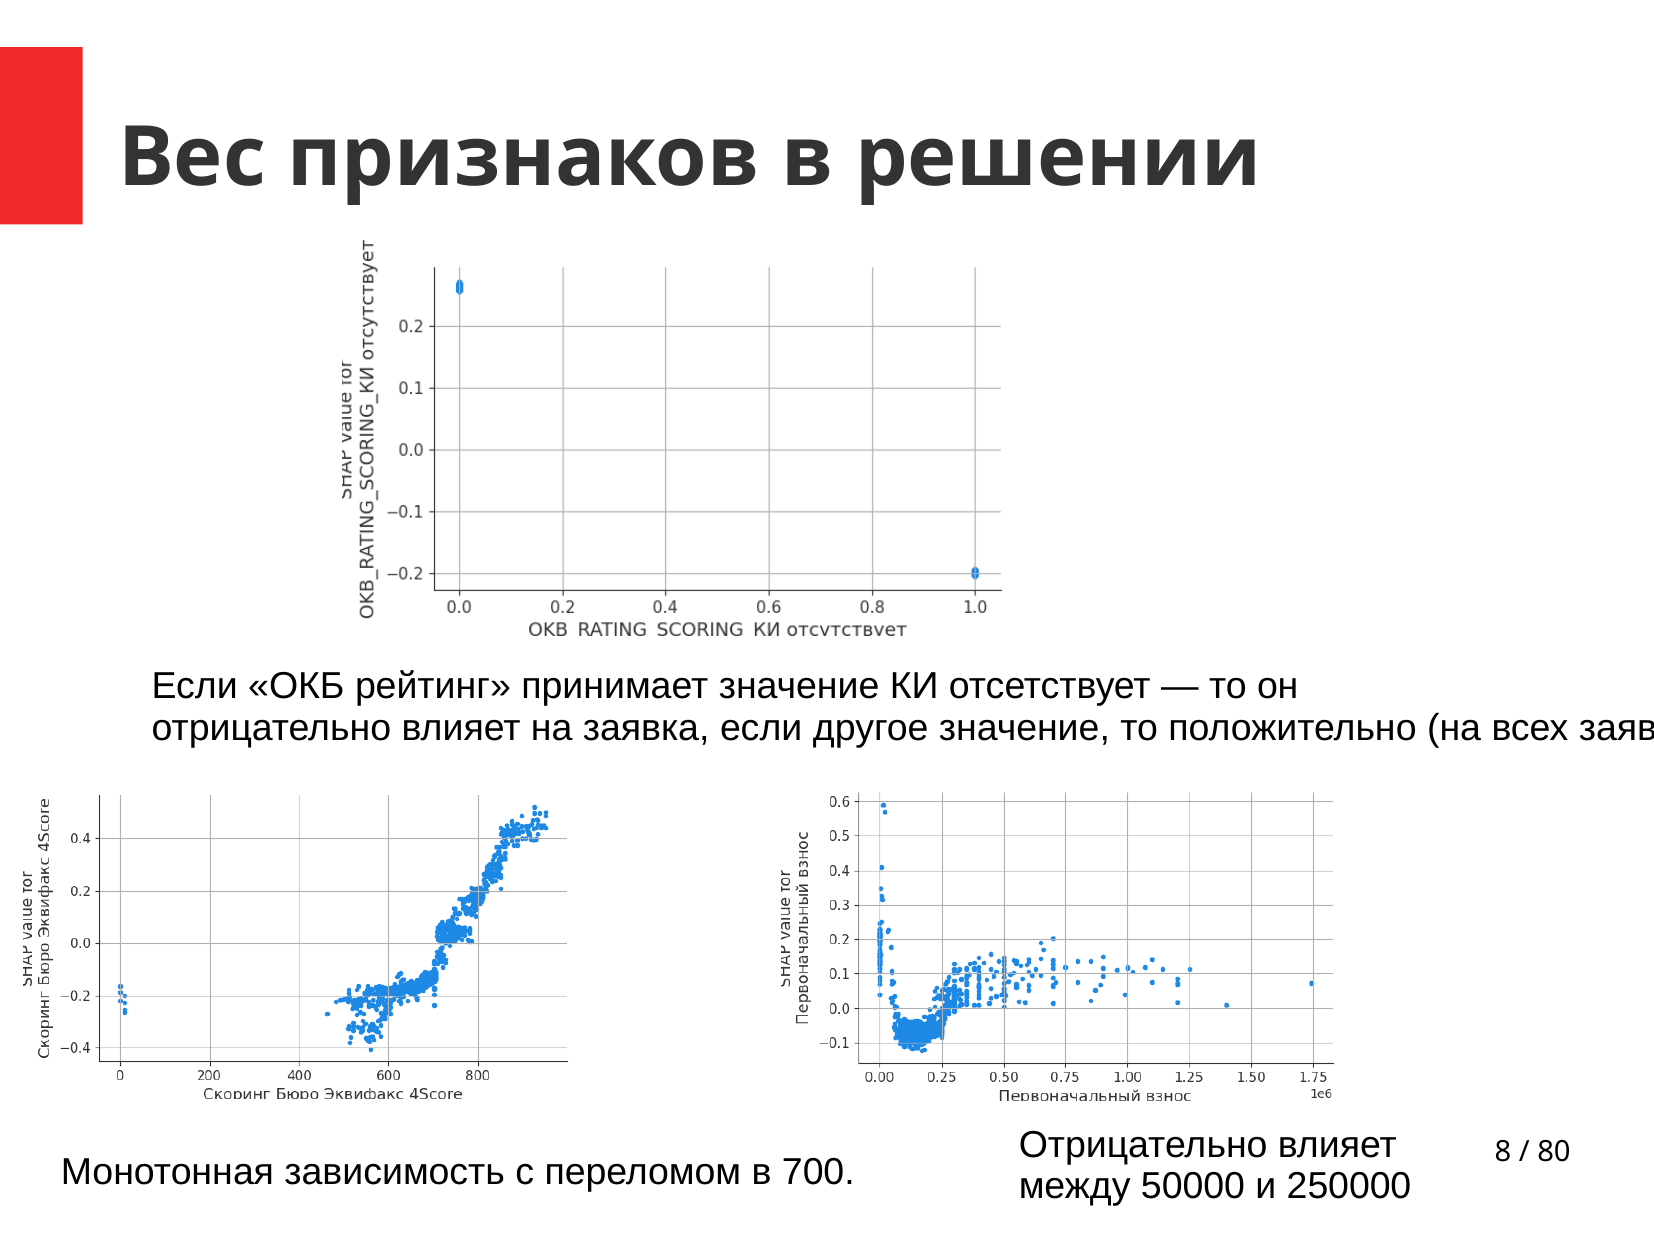

# Вес признаков в решении
Если «ОКБ рейтинг» принимает значение КИ отсетствует — то он
отрицательно влияет на заявка, если другое значение, то положительно (на всех заявках).
Отрицательно влияет
между 50000 и 250000
8
Монотонная зависимость с переломом в 700.